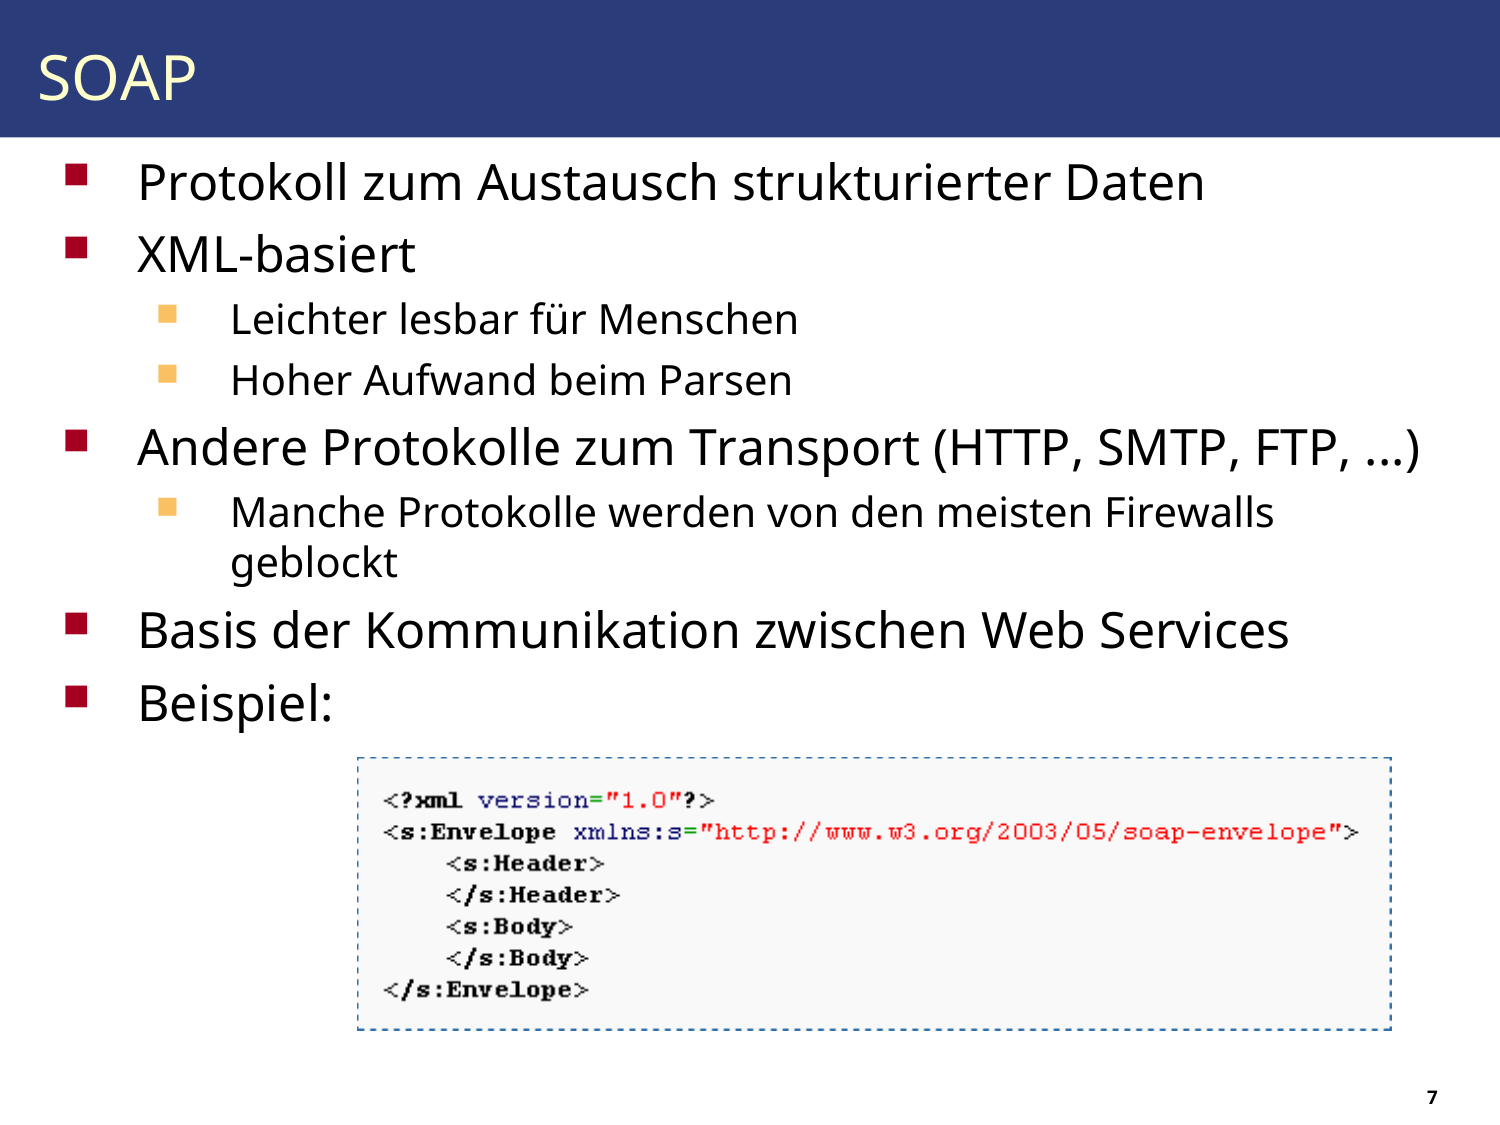

SOAP
Protokoll zum Austausch strukturierter Daten
XML-basiert
Leichter lesbar für Menschen
Hoher Aufwand beim Parsen
Andere Protokolle zum Transport (HTTP, SMTP, FTP, ...)‏
Manche Protokolle werden von den meisten Firewalls geblockt
Basis der Kommunikation zwischen Web Services
Beispiel:
7